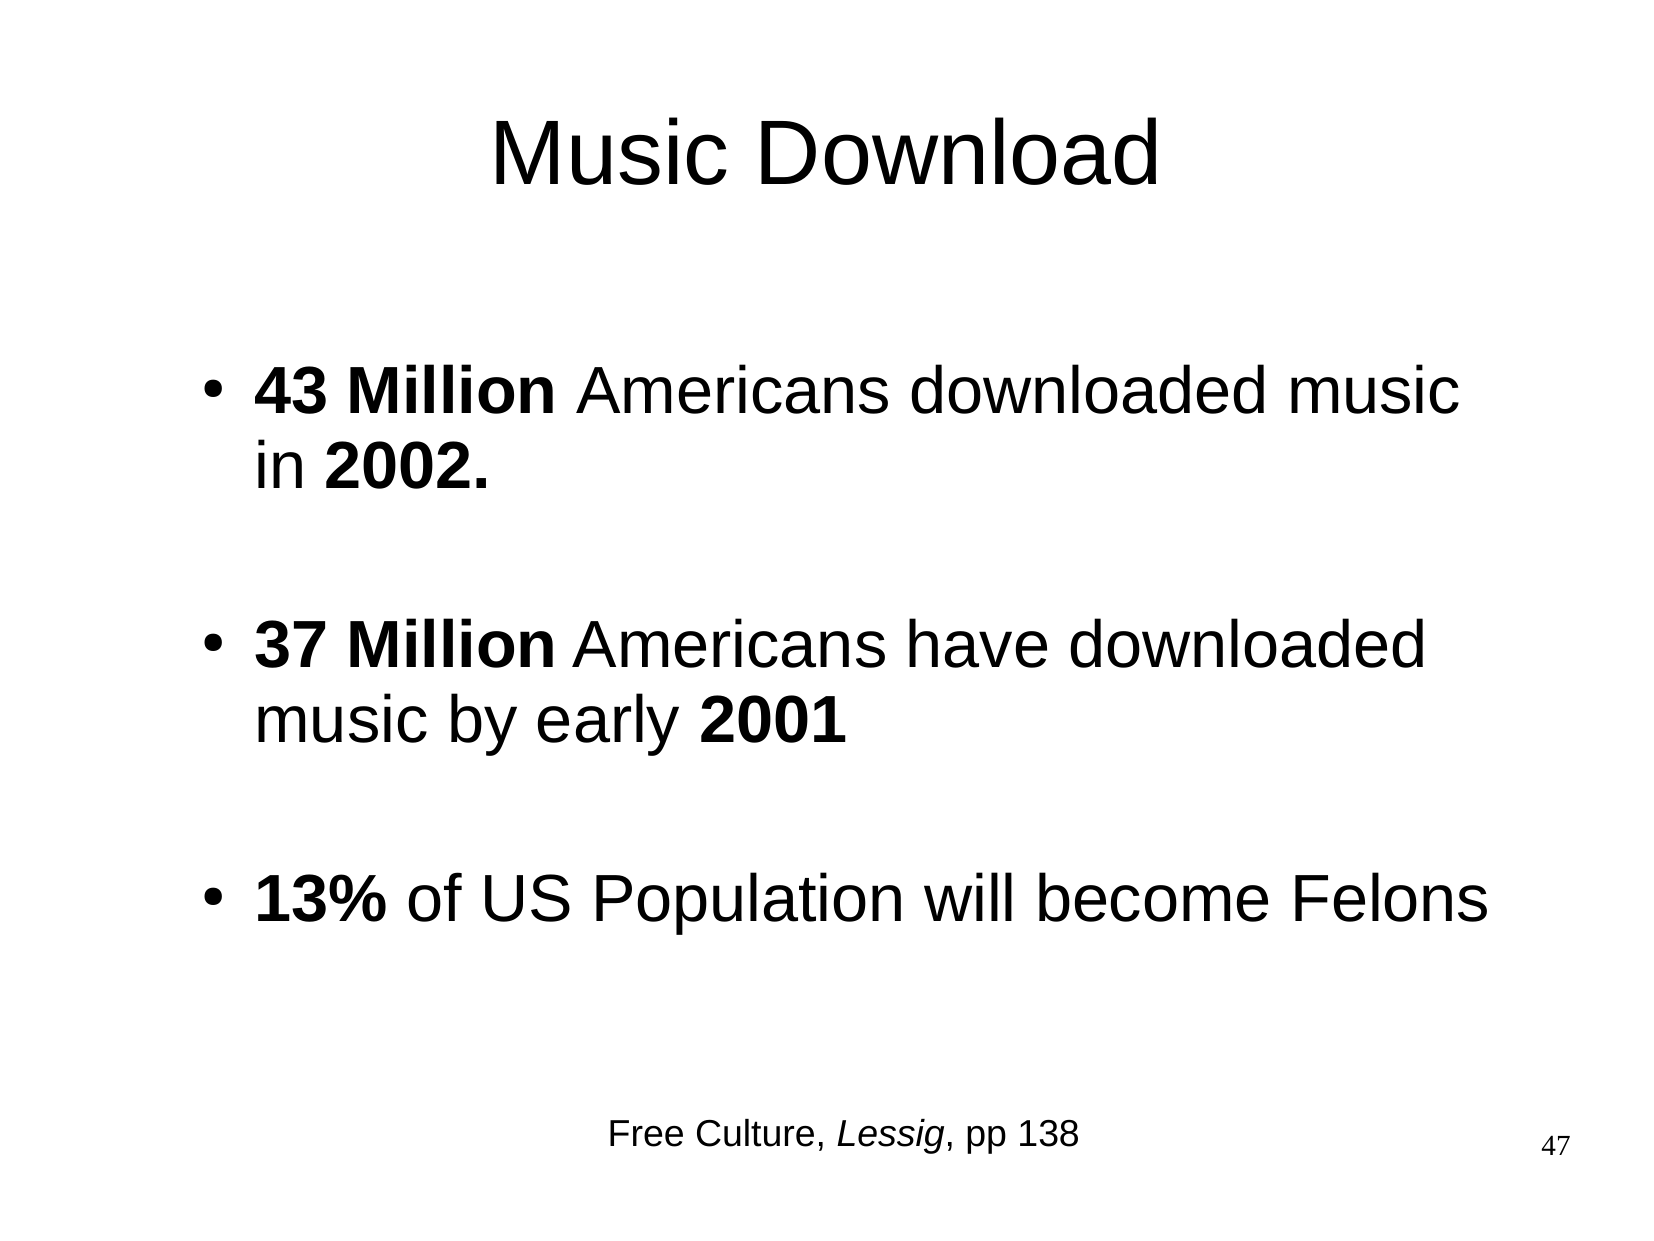

# Music Download
43 Million Americans downloaded music in 2002.
37 Million Americans have downloaded music by early 2001
13% of US Population will become Felons
Free Culture, Lessig, pp 138
47